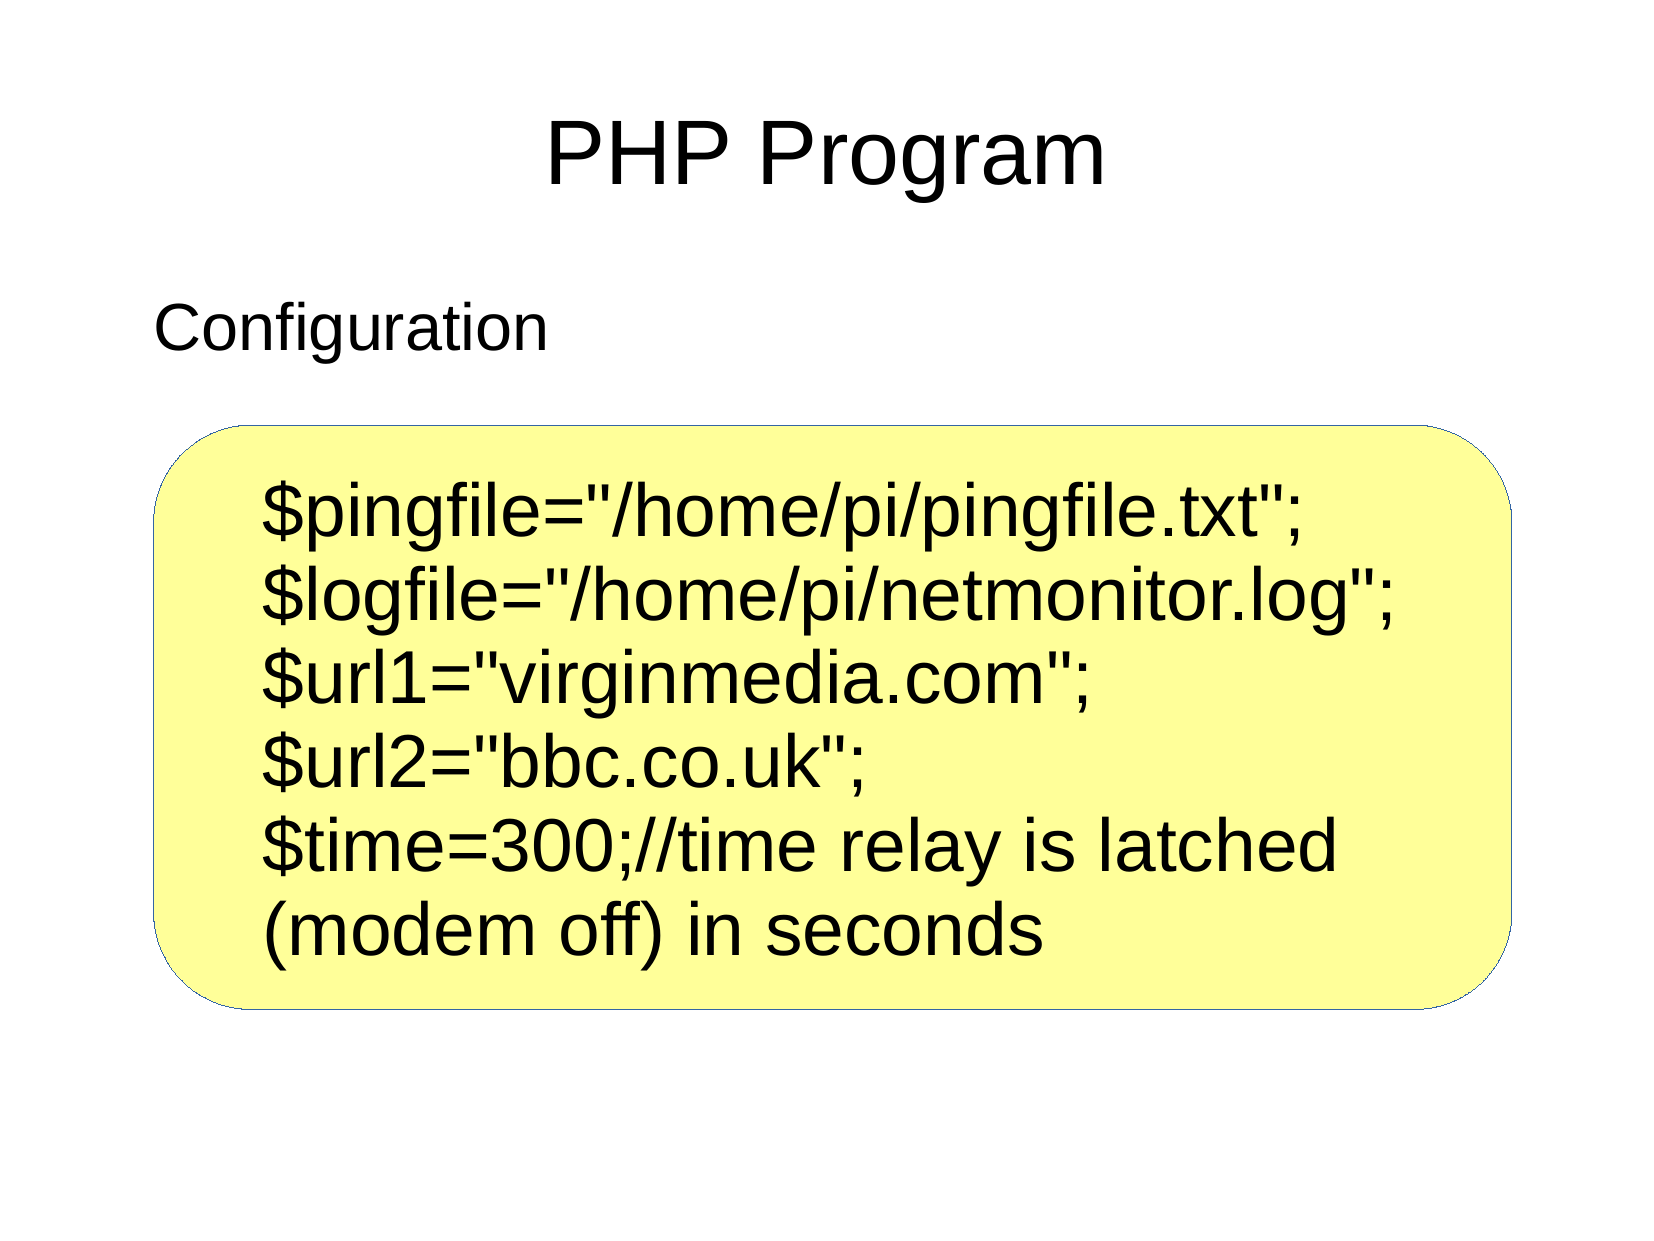

# PHP Program
Configuration
$pingfile="/home/pi/pingfile.txt";
$logfile="/home/pi/netmonitor.log";
$url1="virginmedia.com";
$url2="bbc.co.uk";
$time=300;//time relay is latched (modem off) in seconds